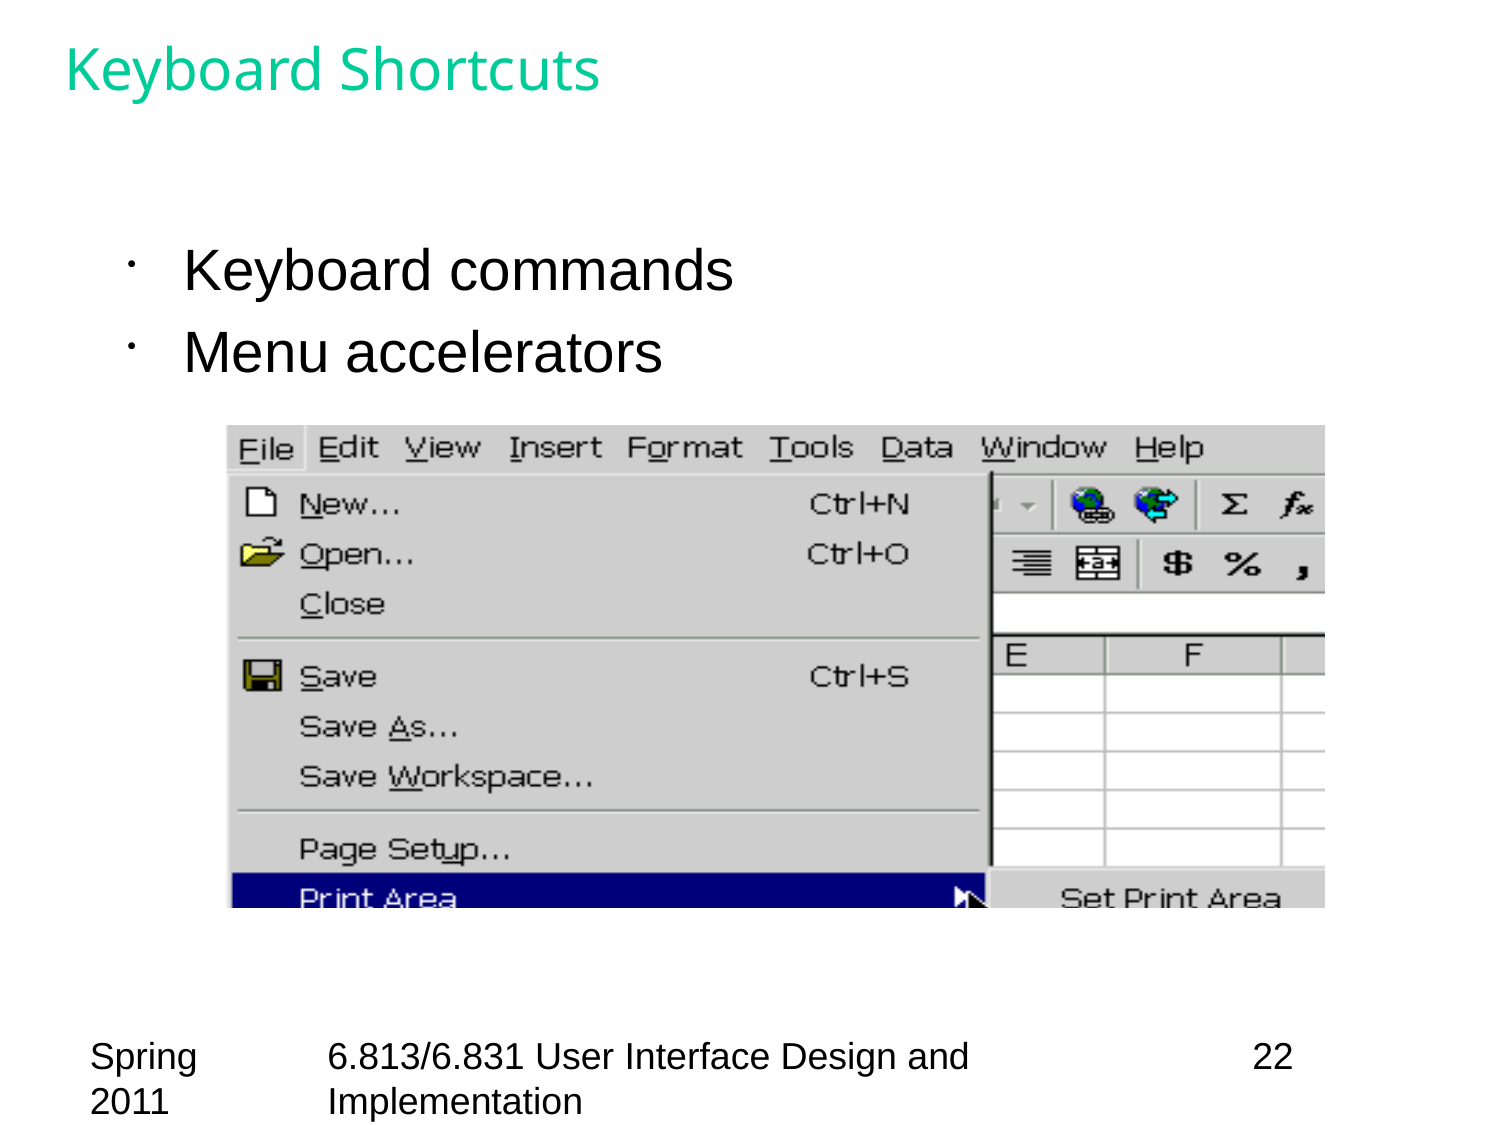

# Keyboard Shortcuts
Keyboard commands
Menu accelerators
Spring 2011
6.813/6.831 User Interface Design and Implementation